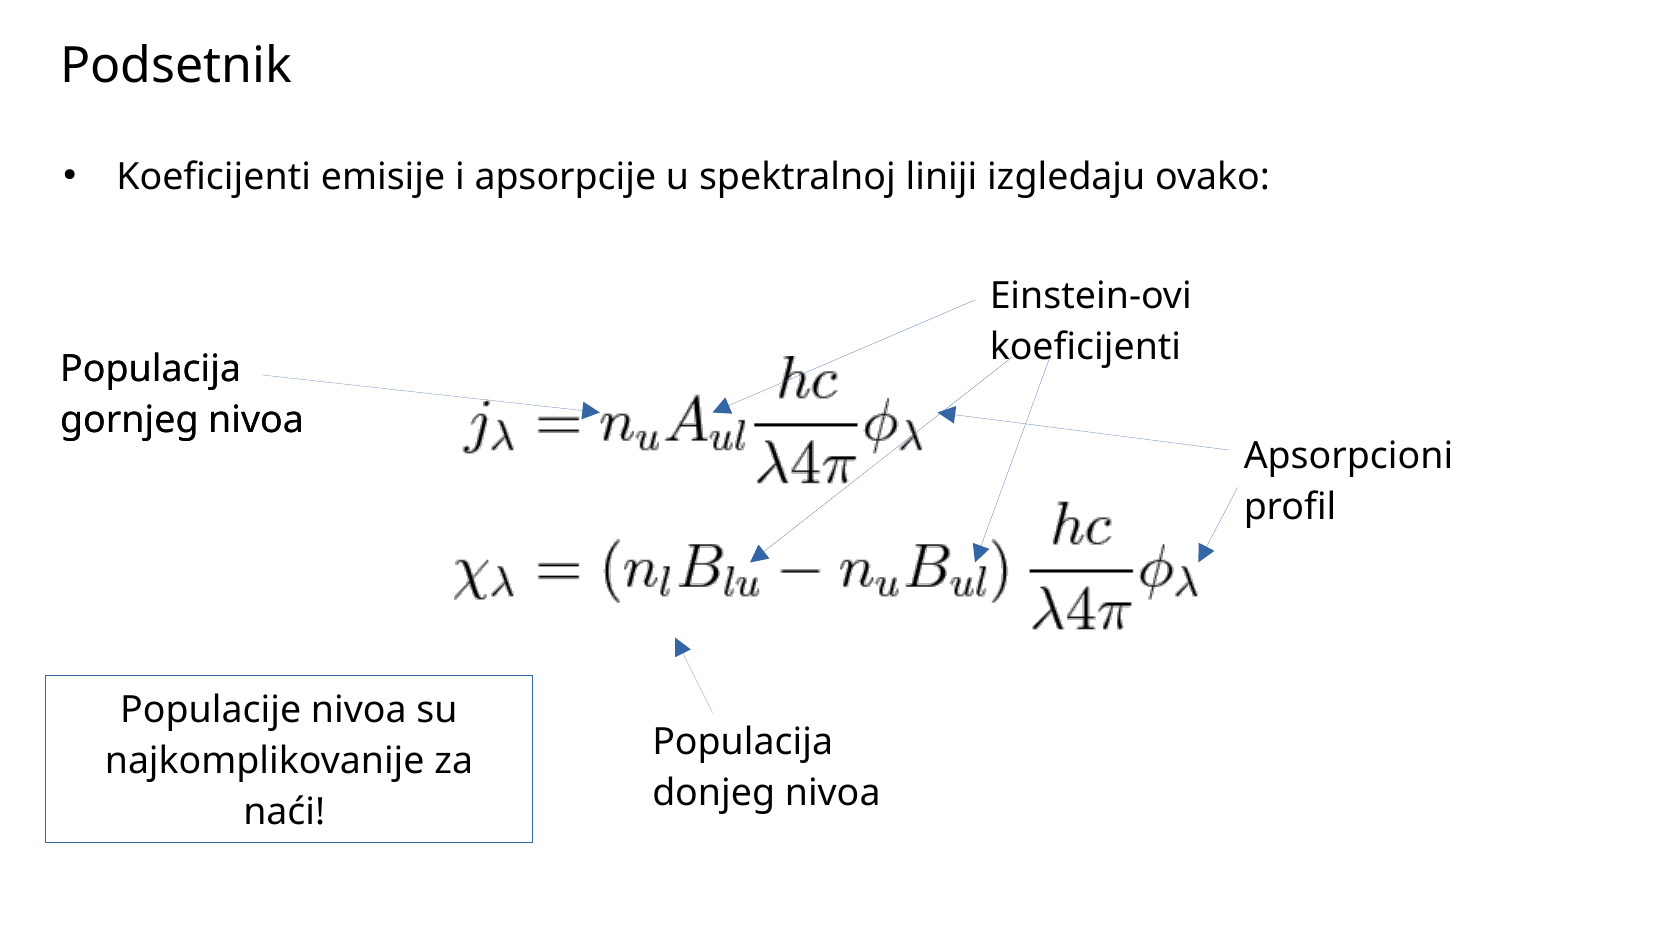

# Podsetnik
Koeficijenti emisije i apsorpcije u spektralnoj liniji izgledaju ovako:
Einstein-ovi koeficijenti
Populacija gornjeg nivoa
Populacija gornjeg nivoa
Apsorpcioni profil
Populacije nivoa su najkomplikovanije za naći!
Populacija donjeg nivoa